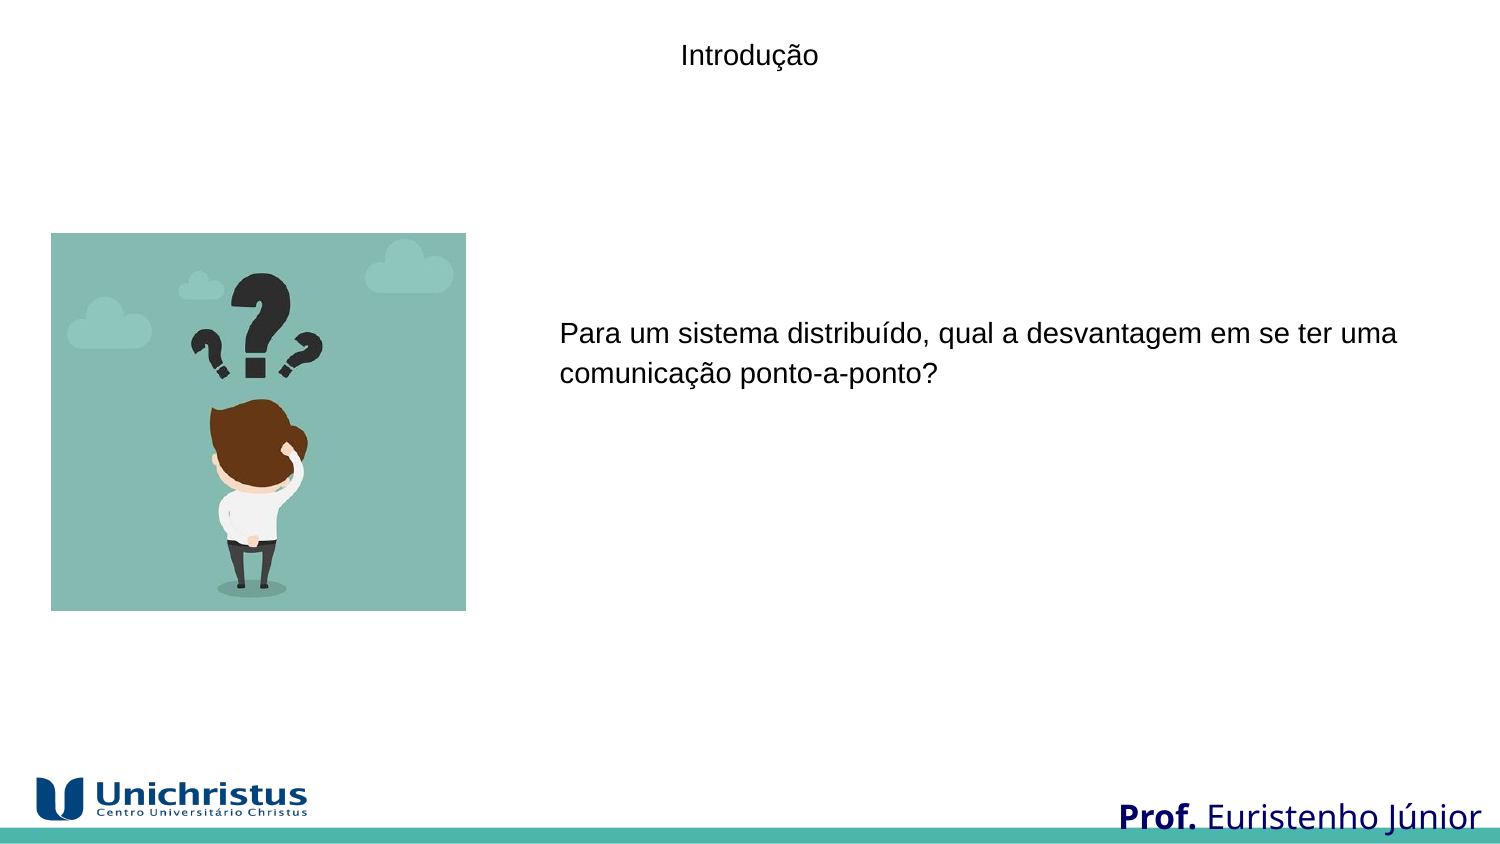

# Introdução
Para um sistema distribuído, qual a desvantagem em se ter uma comunicação ponto-a-ponto?